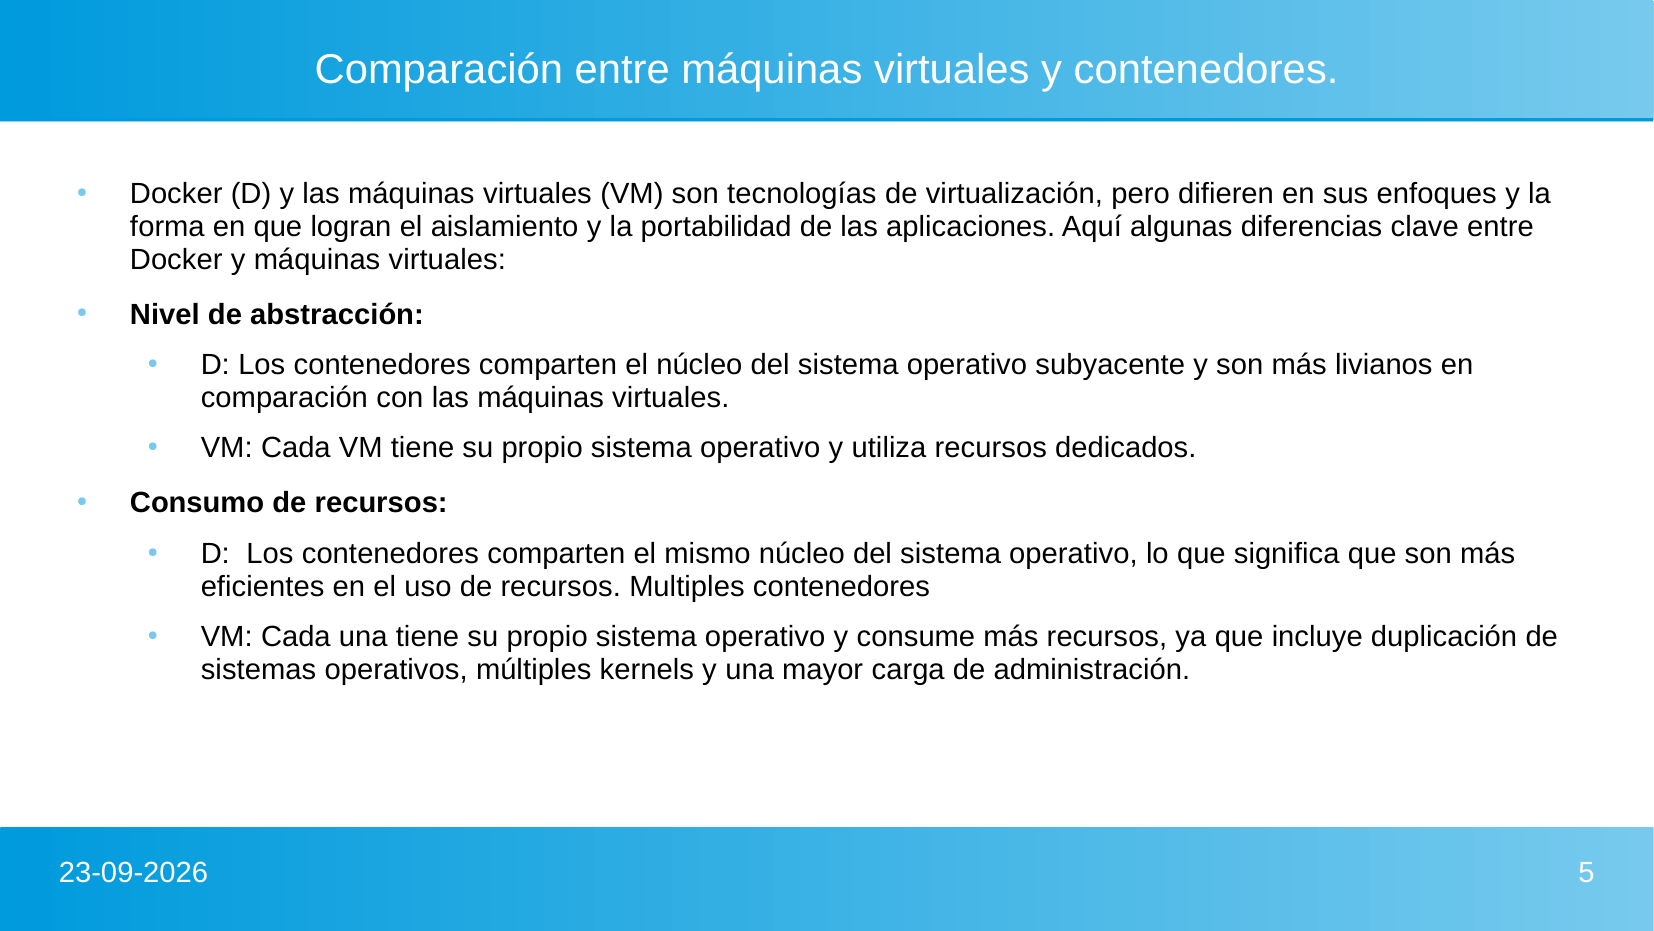

# Comparación entre máquinas virtuales y contenedores.
Docker (D) y las máquinas virtuales (VM) son tecnologías de virtualización, pero difieren en sus enfoques y la forma en que logran el aislamiento y la portabilidad de las aplicaciones. Aquí algunas diferencias clave entre Docker y máquinas virtuales:
Nivel de abstracción:
D: Los contenedores comparten el núcleo del sistema operativo subyacente y son más livianos en comparación con las máquinas virtuales.
VM: Cada VM tiene su propio sistema operativo y utiliza recursos dedicados.
Consumo de recursos:
D: Los contenedores comparten el mismo núcleo del sistema operativo, lo que significa que son más eficientes en el uso de recursos. Multiples contenedores
VM: Cada una tiene su propio sistema operativo y consume más recursos, ya que incluye duplicación de sistemas operativos, múltiples kernels y una mayor carga de administración.
5